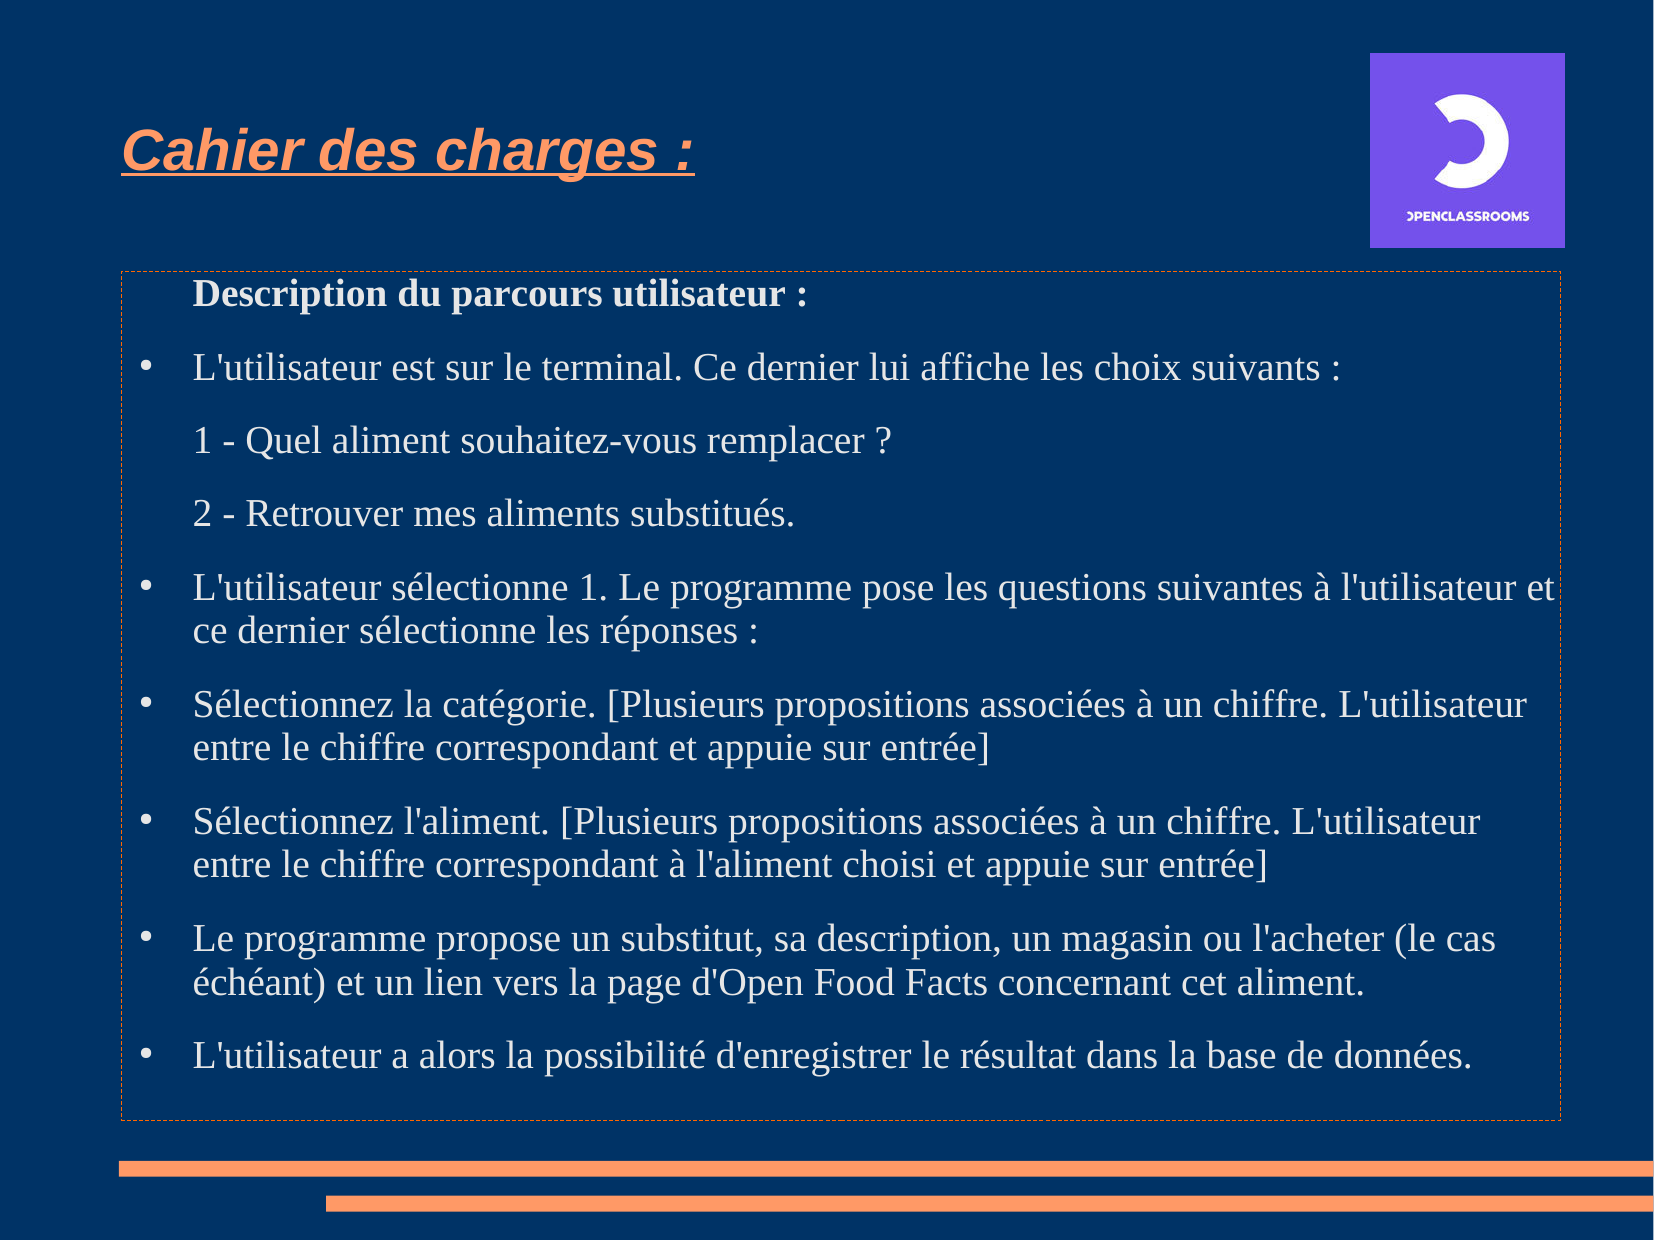

# Cahier des charges :
Description du parcours utilisateur :
L'utilisateur est sur le terminal. Ce dernier lui affiche les choix suivants :
1 - Quel aliment souhaitez-vous remplacer ?
2 - Retrouver mes aliments substitués.
L'utilisateur sélectionne 1. Le programme pose les questions suivantes à l'utilisateur et ce dernier sélectionne les réponses :
Sélectionnez la catégorie. [Plusieurs propositions associées à un chiffre. L'utilisateur entre le chiffre correspondant et appuie sur entrée]
Sélectionnez l'aliment. [Plusieurs propositions associées à un chiffre. L'utilisateur entre le chiffre correspondant à l'aliment choisi et appuie sur entrée]
Le programme propose un substitut, sa description, un magasin ou l'acheter (le cas échéant) et un lien vers la page d'Open Food Facts concernant cet aliment.
L'utilisateur a alors la possibilité d'enregistrer le résultat dans la base de données.